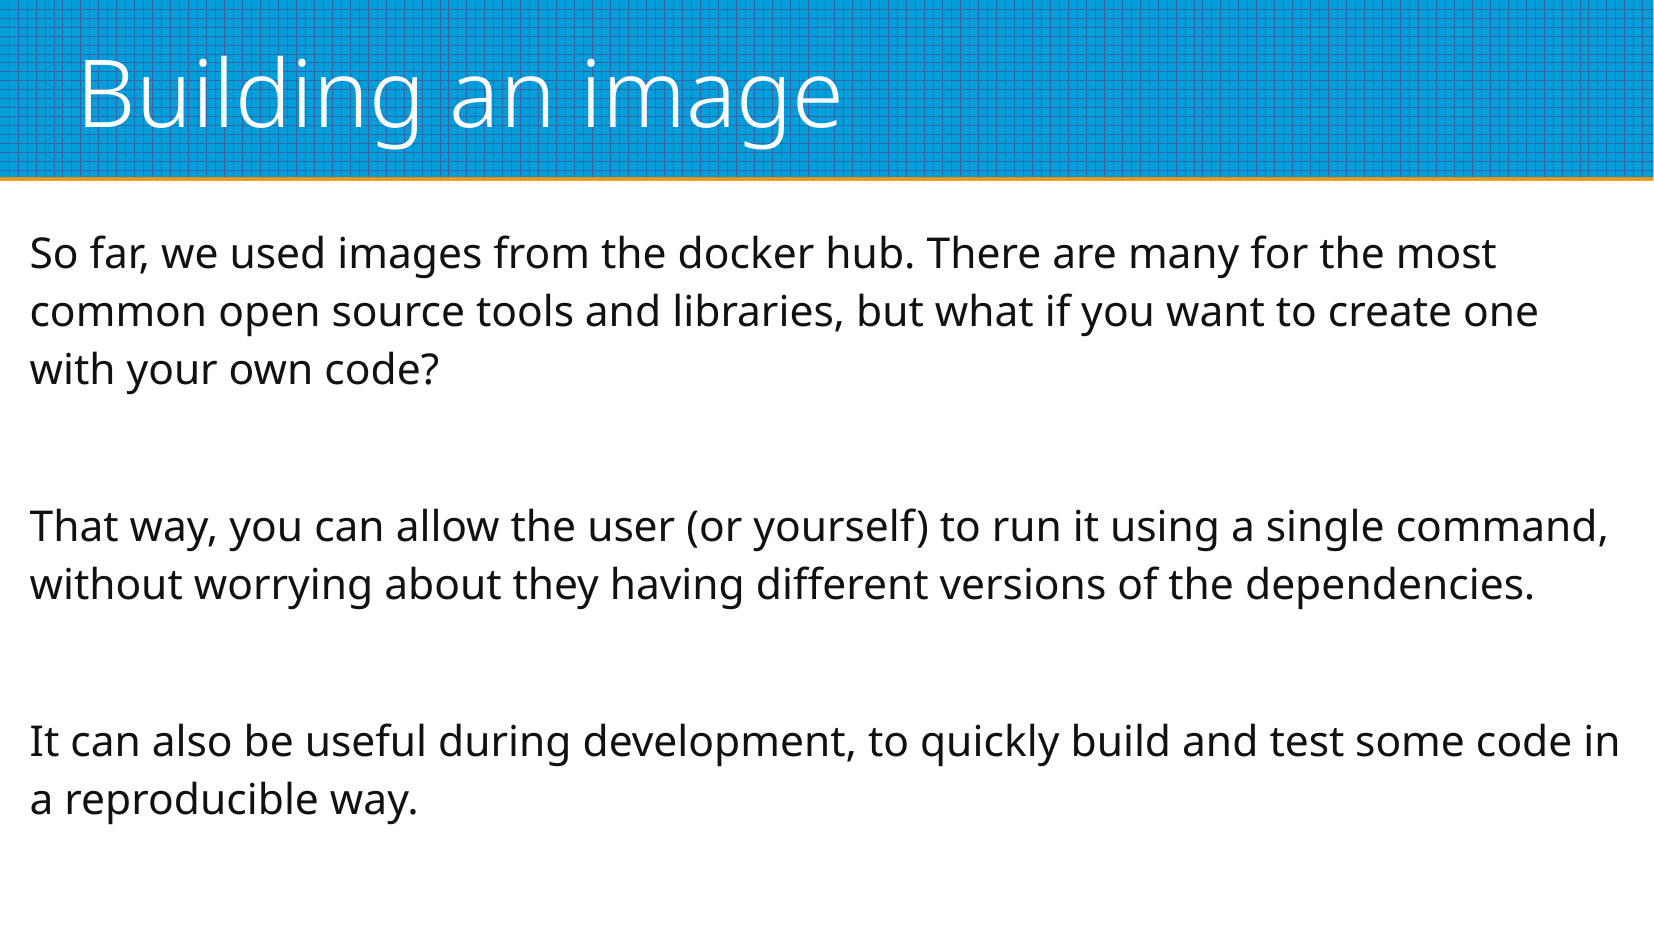

# Building an image
So far, we used images from the docker hub. There are many for the most common open source tools and libraries, but what if you want to create one with your own code?
That way, you can allow the user (or yourself) to run it using a single command, without worrying about they having different versions of the dependencies.
It can also be useful during development, to quickly build and test some code in a reproducible way.